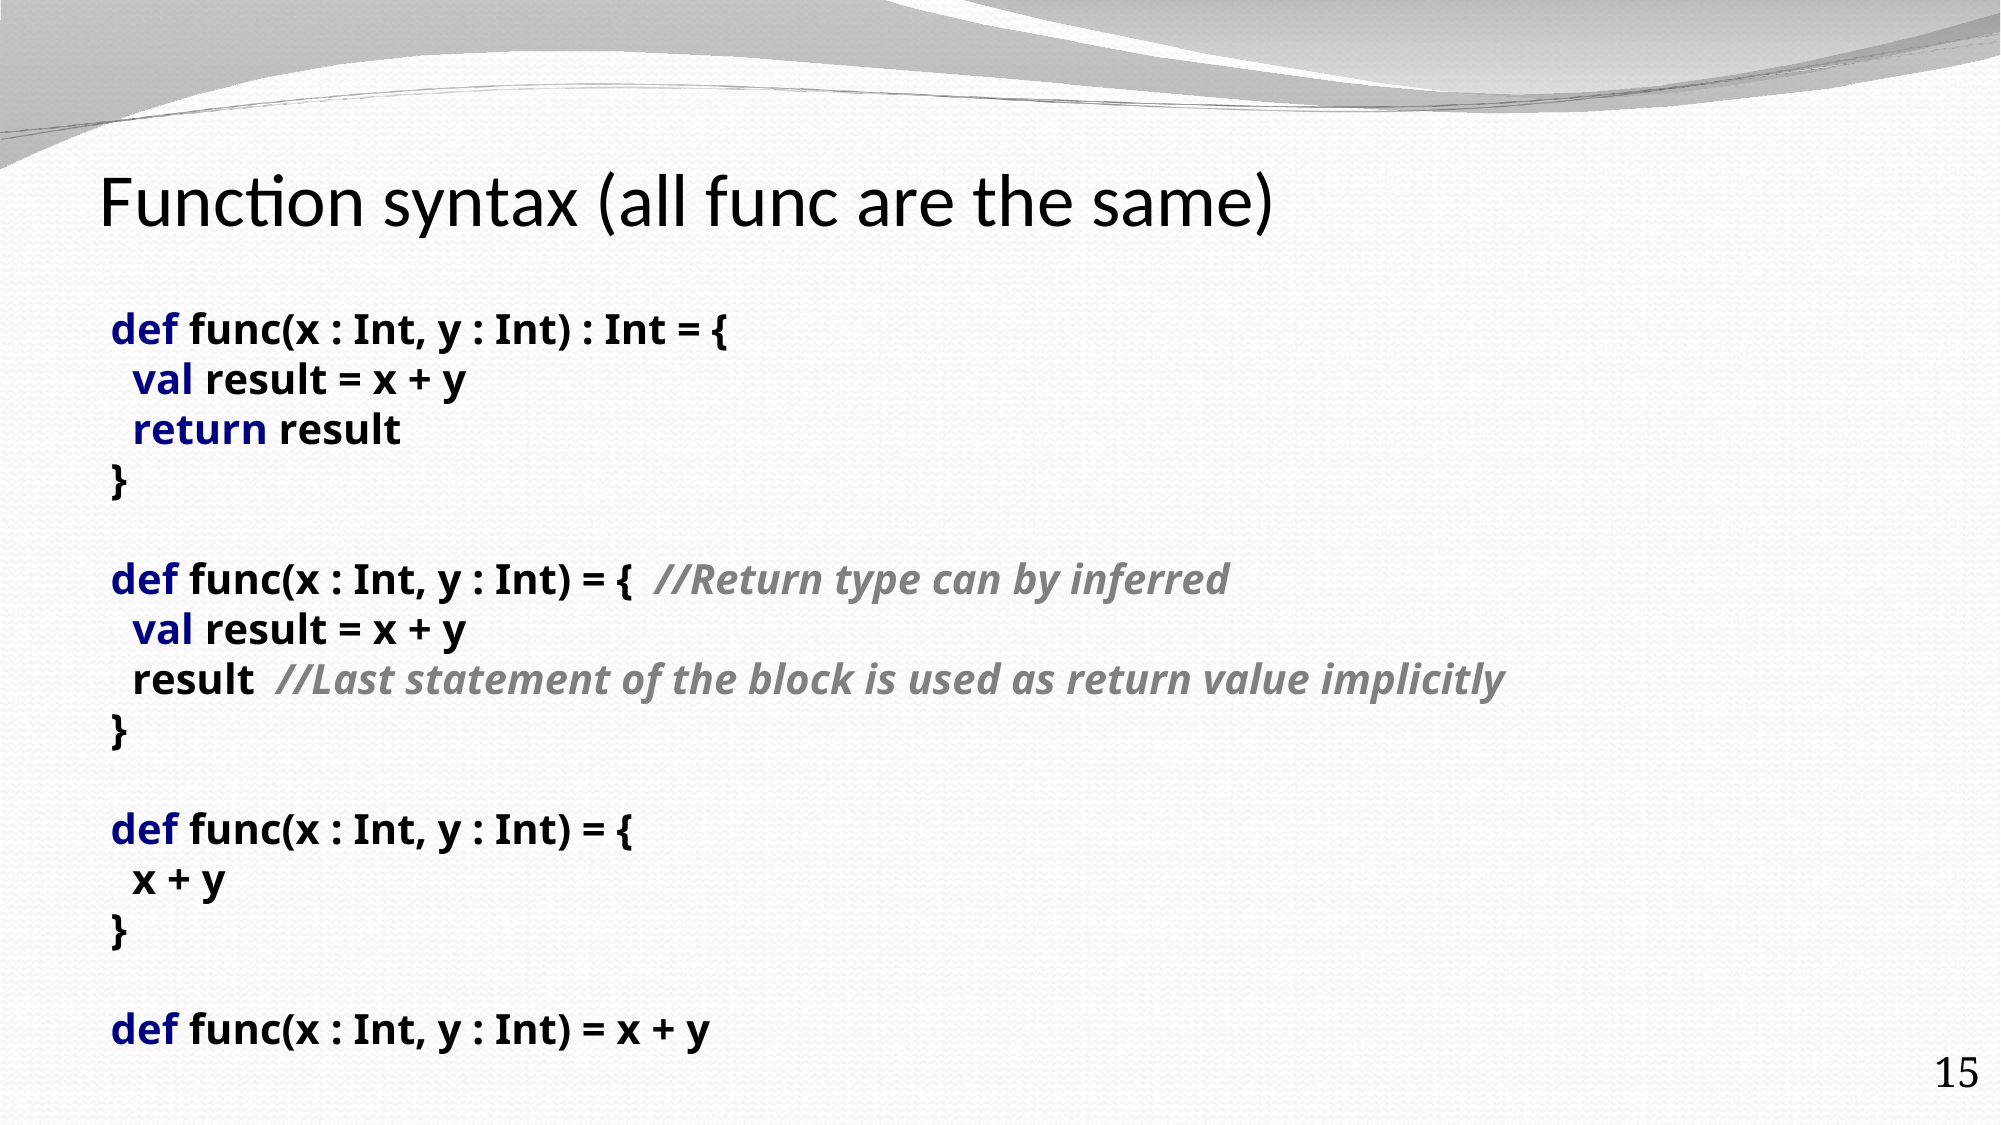

# Function syntax (all func are the same)
def func(x : Int, y : Int) : Int = {
 val result = x + y
 return result
}
def func(x : Int, y : Int) = { //Return type can by inferred
 val result = x + y
 result //Last statement of the block is used as return value implicitly
}
def func(x : Int, y : Int) = {
 x + y
}
def func(x : Int, y : Int) = x + y